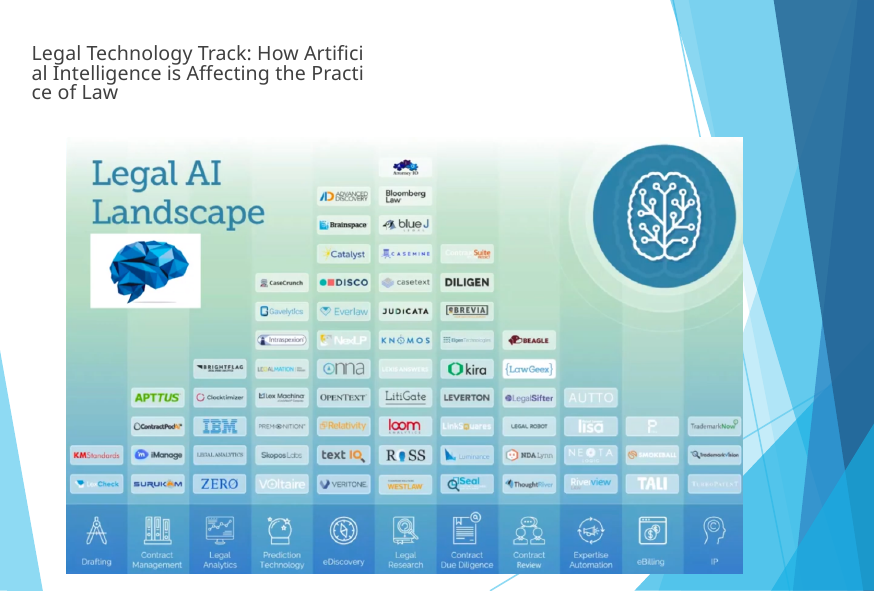

Legal Technology Track: How Artificial Intelligence is Affecting the Practice of Law